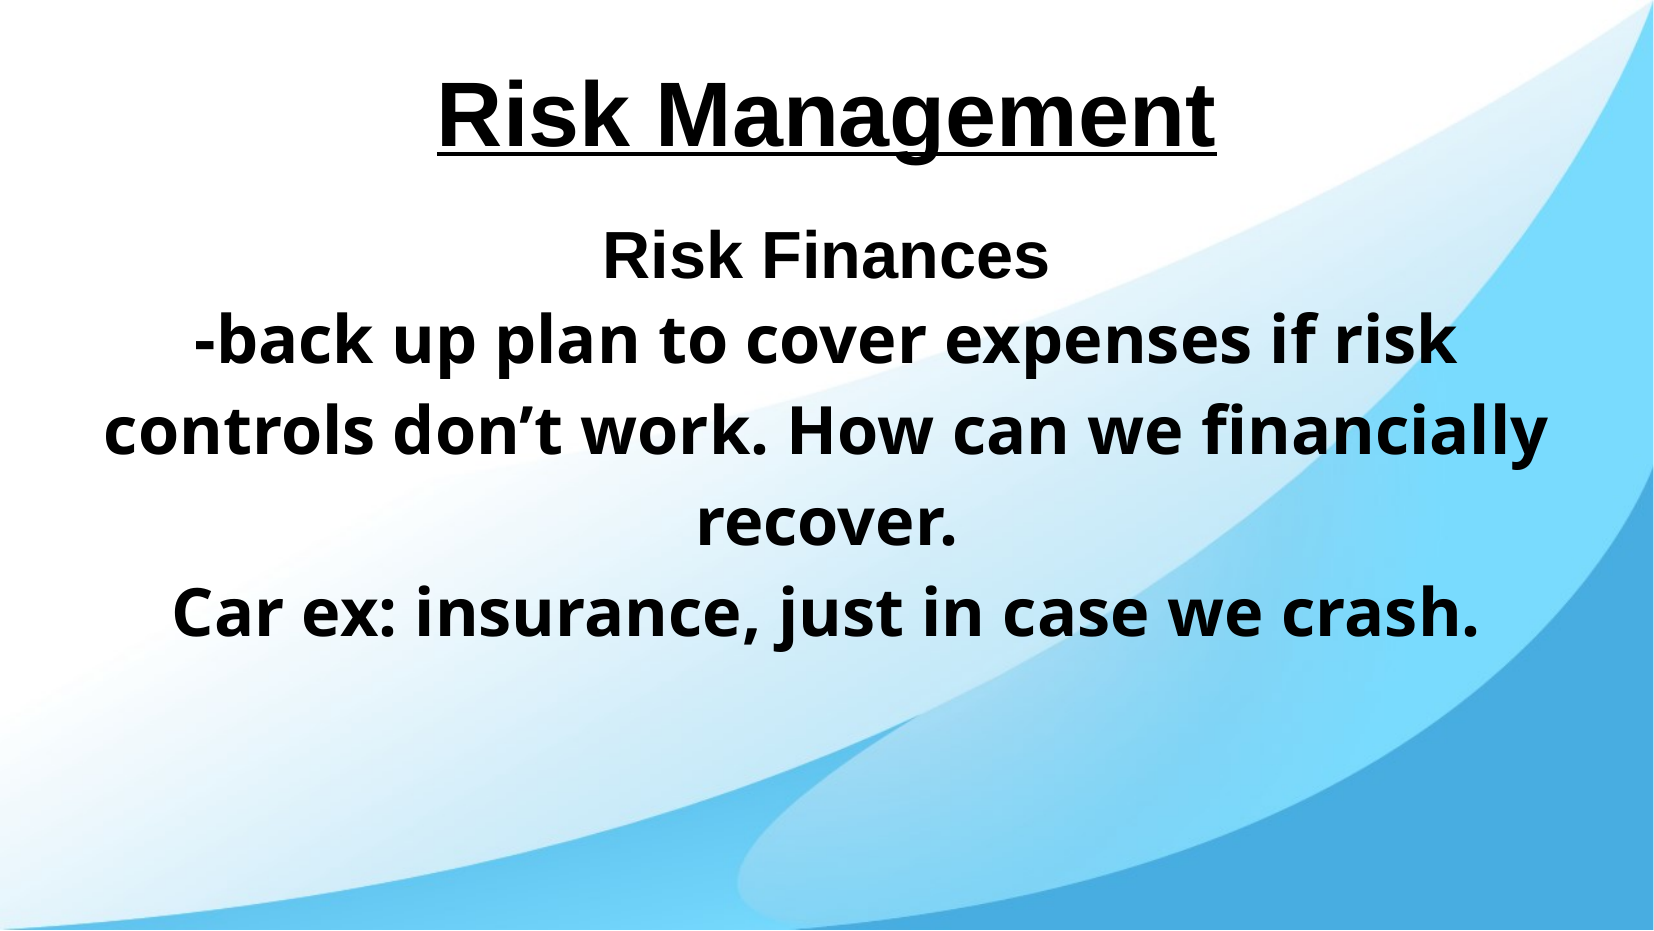

# Risk Management
Risk Finances
-back up plan to cover expenses if risk controls don’t work. How can we financially recover.
Car ex: insurance, just in case we crash.